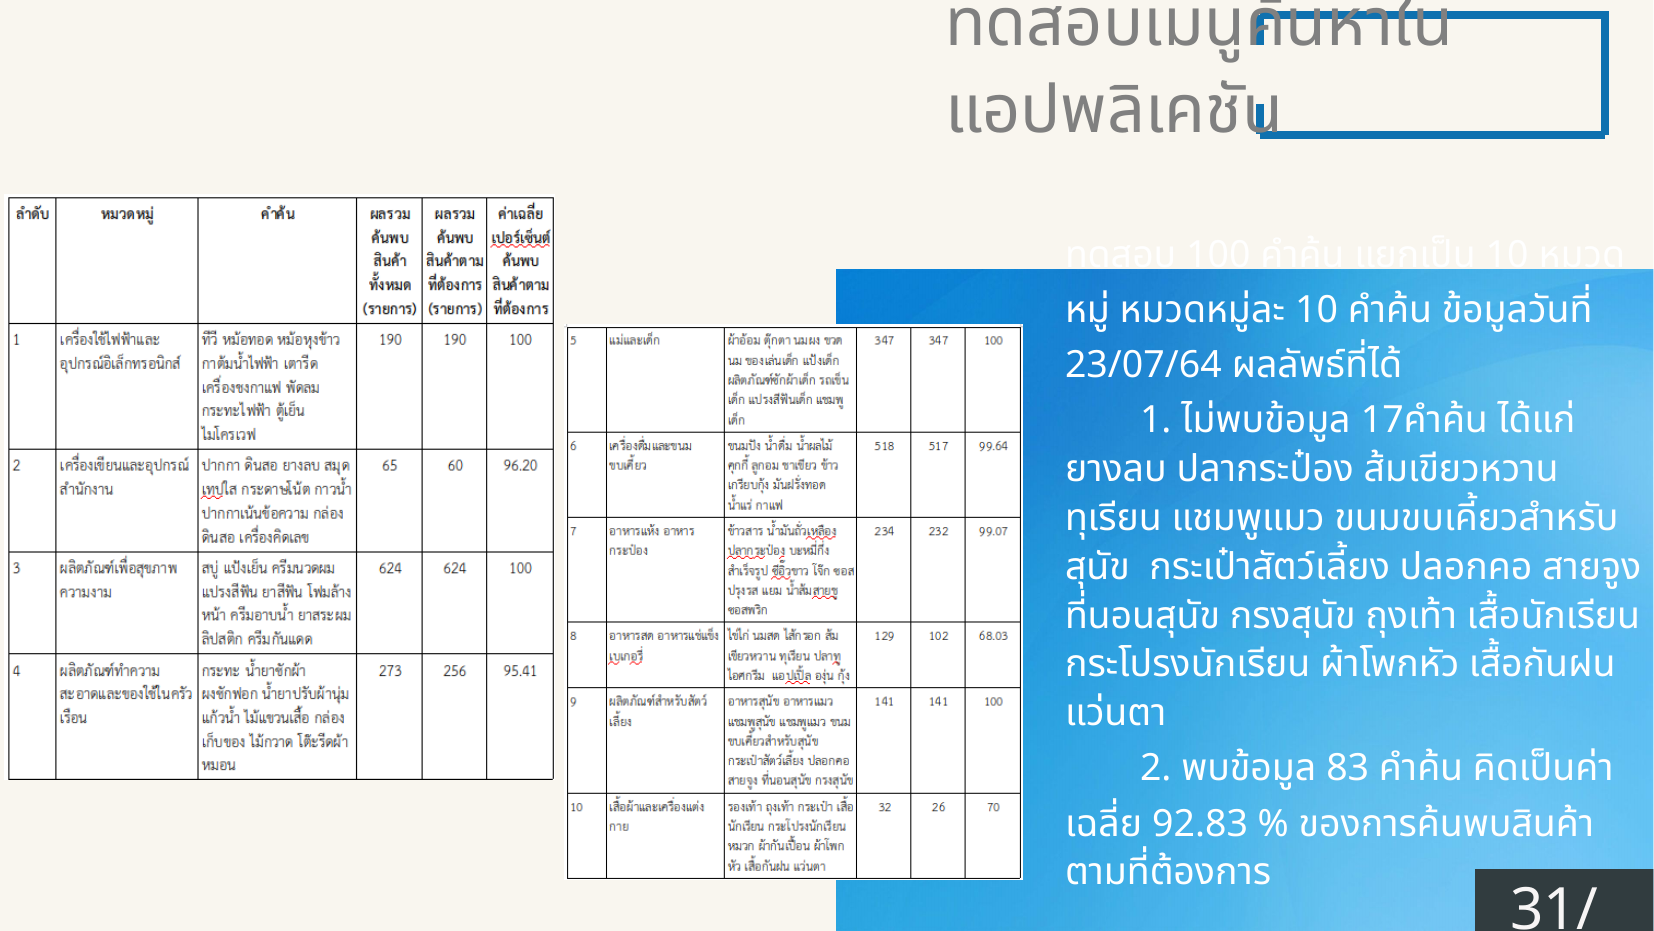

# ทดสอบเมนูค้นหาในแอปพลิเคชัน
ทดสอบ 100 คำค้น แยกเป็น 10 หมวดหมู่ หมวดหมู่ละ 10 คำค้น ข้อมูลวันที่ 23/07/64 ผลลัพธ์ที่ได้
	1. ไม่พบข้อมูล 17คำค้น ได้แก่ ยางลบ ปลากระป๋อง ส้มเขียวหวาน ทุเรียน แชมพูแมว ขนมขบเคี้ยวสำหรับสุนัข กระเป๋าสัตว์เลี้ยง ปลอกคอ สายจูง ที่นอนสุนัข กรงสุนัข ถุงเท้า เสื้อนักเรียน กระโปรงนักเรียน ผ้าโพกหัว เสื้อกันฝน แว่นตา
	2. พบข้อมูล 83 คำค้น คิดเป็นค่าเฉลี่ย 92.83 % ของการค้นพบสินค้าตามที่ต้องการ
31/33